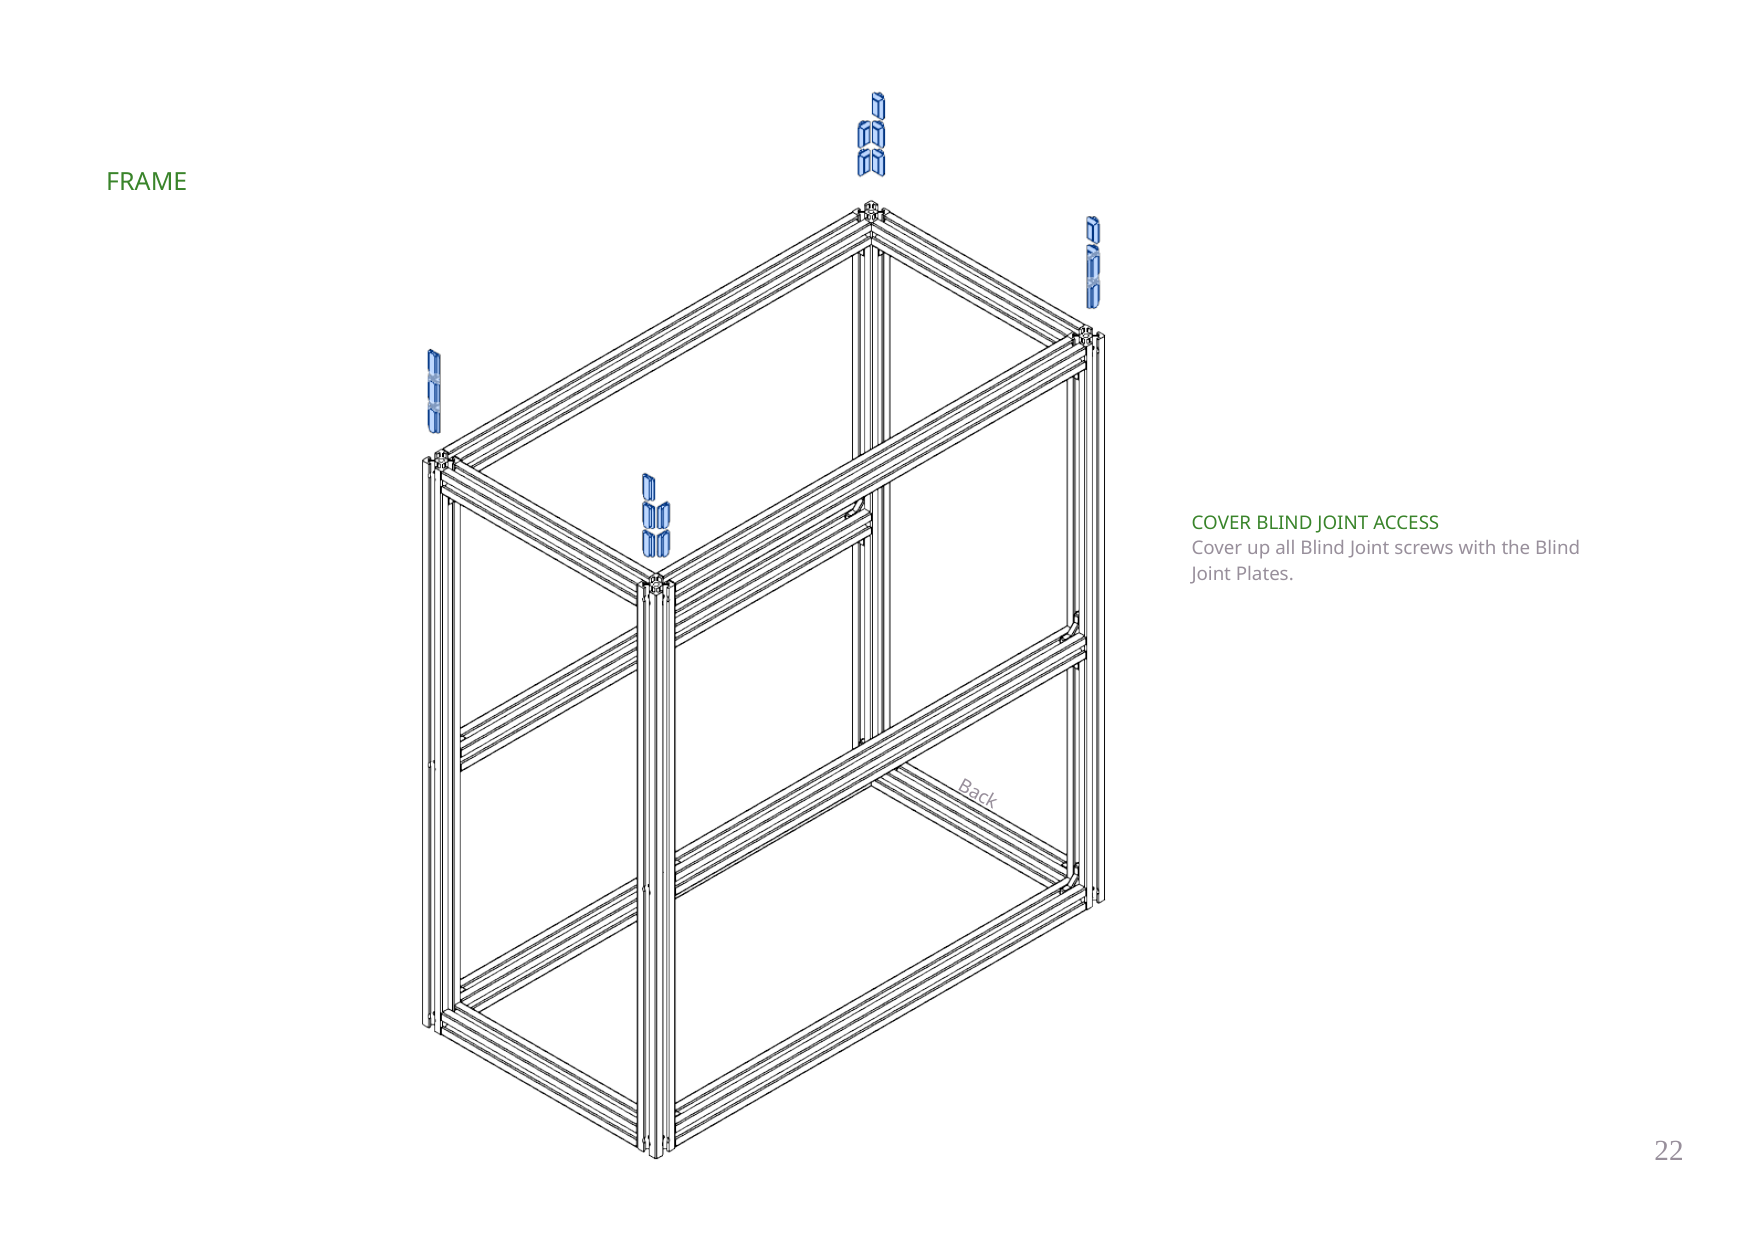

FRAME
COVER BLIND JOINT ACCESS
Cover up all Blind Joint screws with the Blind
Joint Plates.
Back
A Extrusion
22